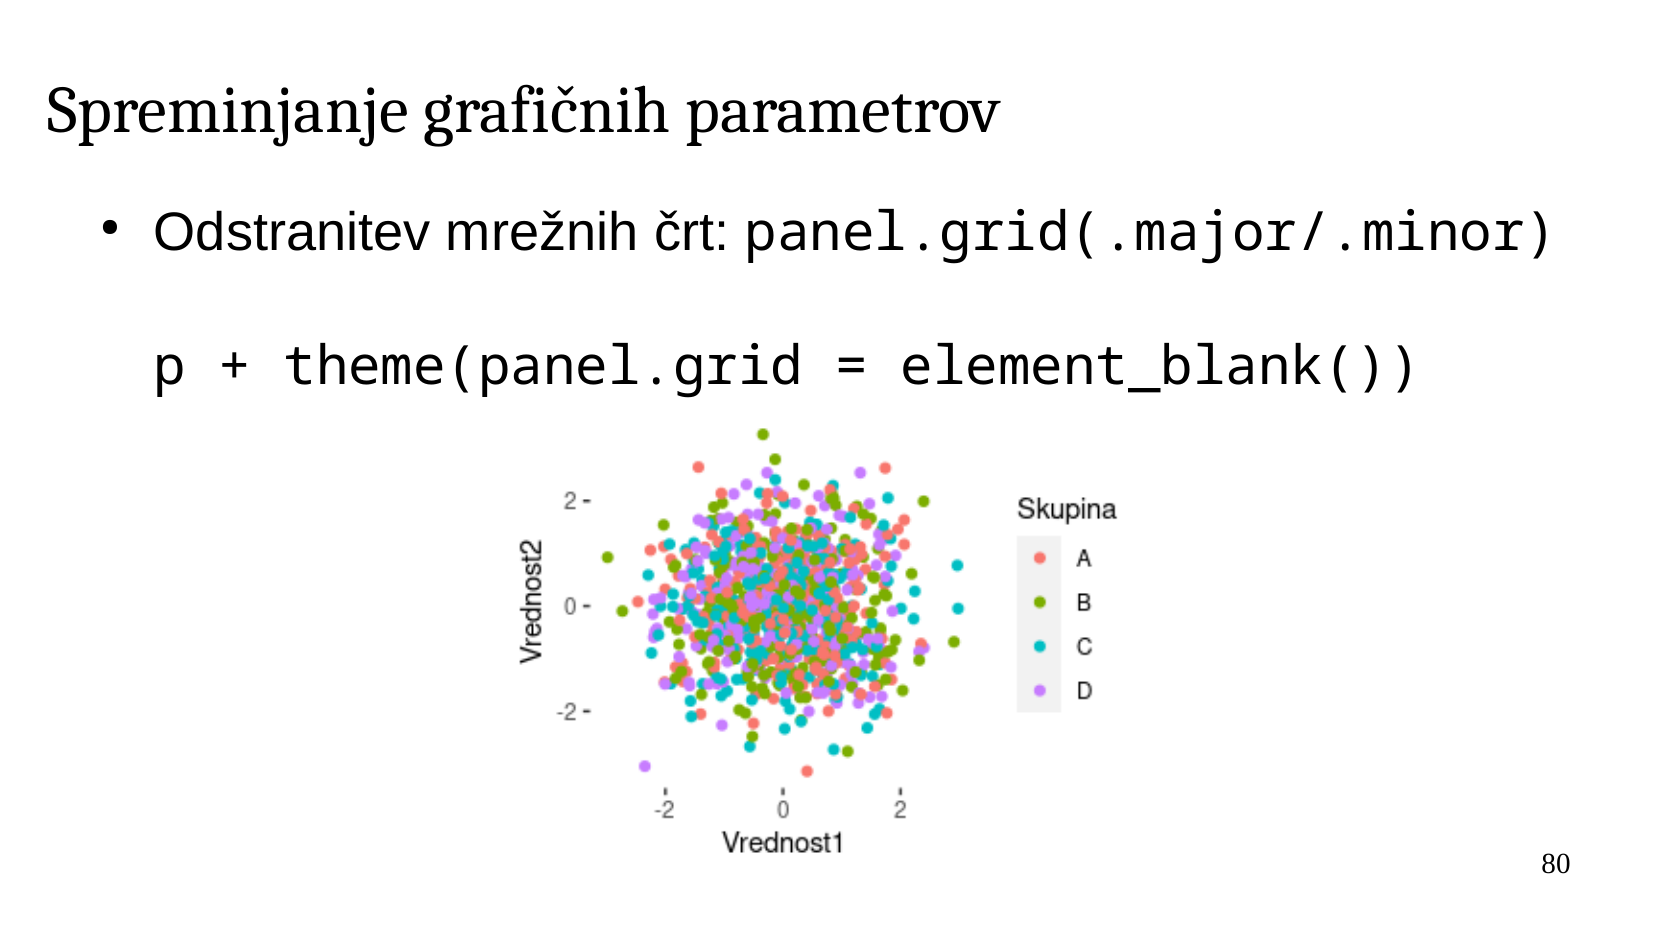

# Spreminjanje grafičnih parametrov
Odstranitev mrežnih črt: panel.grid(.major/.minor)
p + theme(panel.grid = element_blank())
80